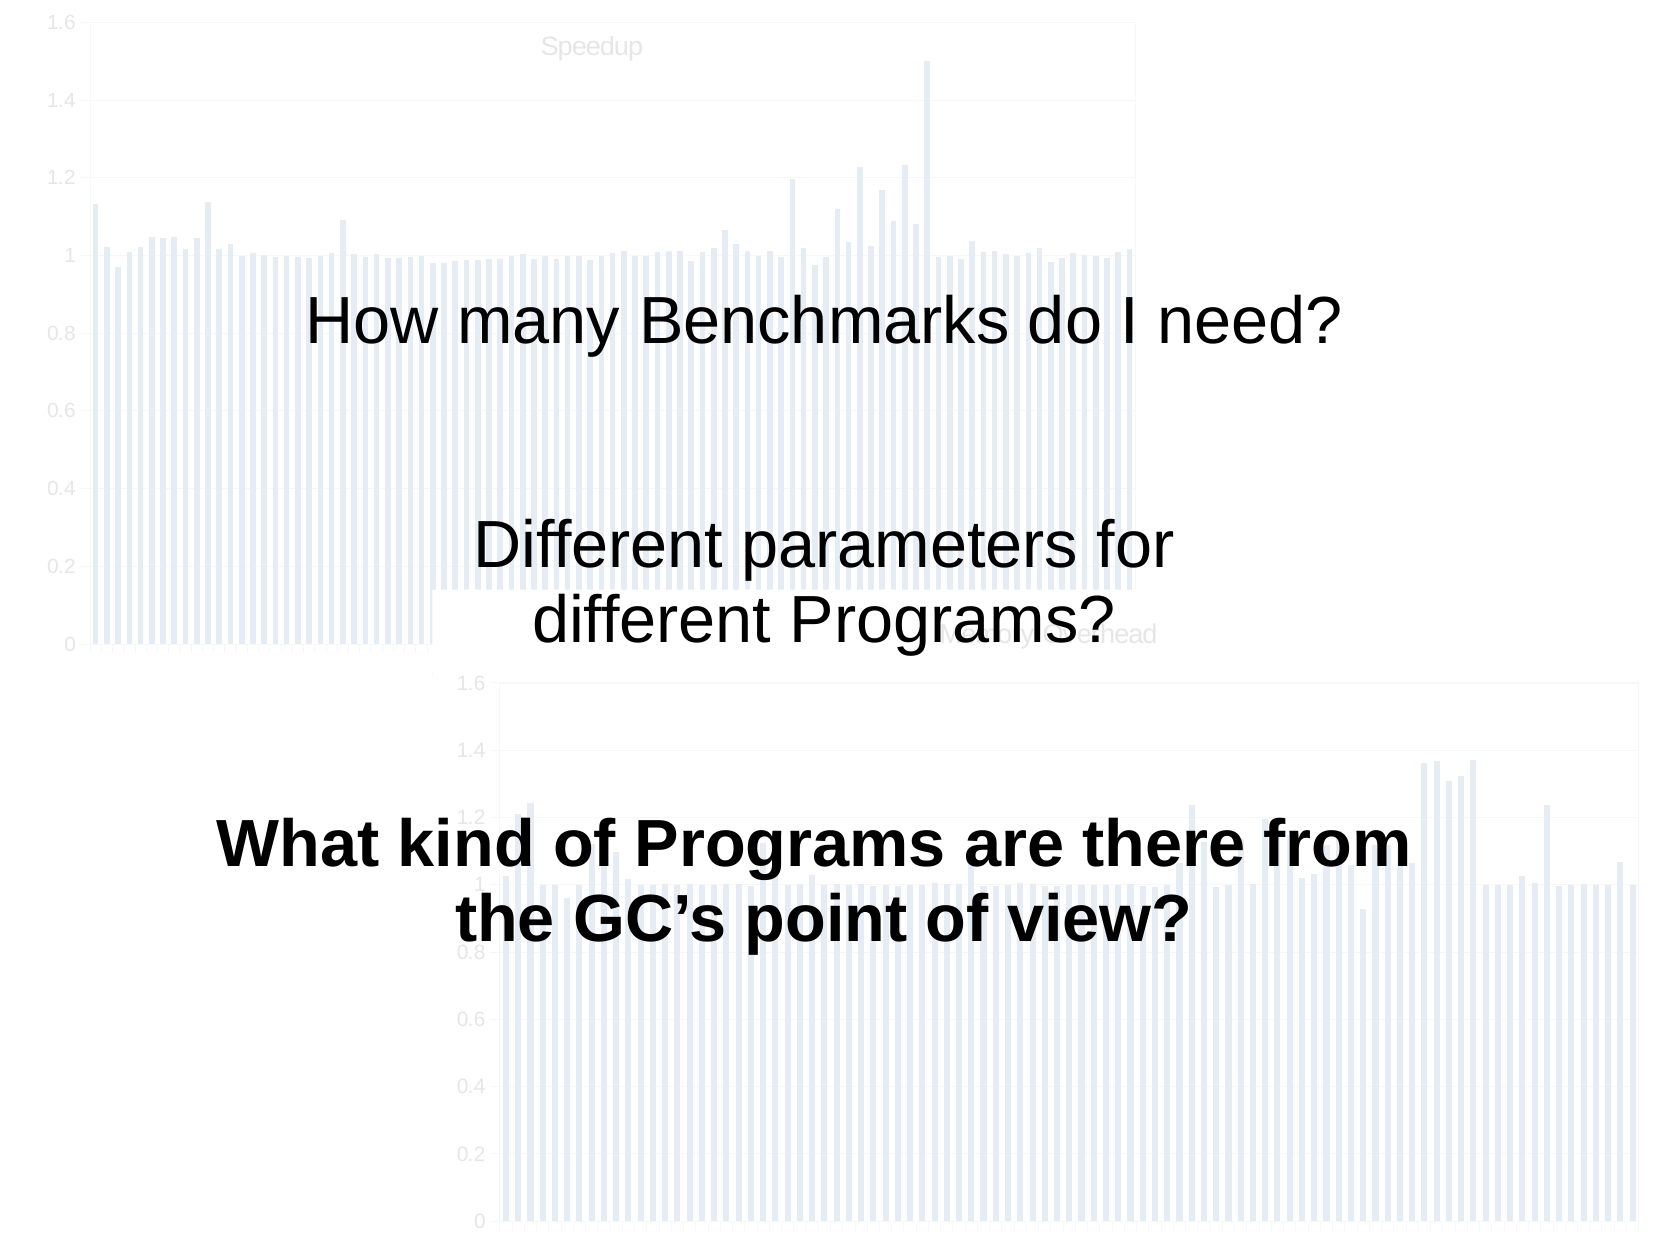

### Chart: Speedup
| Category | Column D |
|---|---|
| 1 | 1.13265306122449 |
| 2 | 1.02222222222222 |
| 3 | 0.96969696969697 |
| 4 | 1.00961538461538 |
| 5 | 1.02150537634409 |
| 6 | 1.04716981132075 |
| 7 | 1.04597701149425 |
| 8 | 1.04907975460123 |
| 9 | 1.01796407185629 |
| 10 | 1.04615384615385 |
| 11 | 1.13714285714286 |
| 12 | 1.01709401709402 |
| 13 | 1.02890173410405 |
| 14 | 1.0 |
| 15 | 1.00699300699301 |
| 16 | 1.00234741784038 |
| 17 | 0.995708154506438 |
| 18 | 0.997975708502024 |
| 19 | 0.995601173020528 |
| 20 | 0.994565217391304 |
| 21 | 1.0 |
| 22 | 1.00621118012422 |
| 23 | 1.09107468123862 |
| 24 | 1.00384615384615 |
| 25 | 0.996699669966997 |
| 26 | 1.0046511627907 |
| 27 | 0.992779783393502 |
| 28 | 0.992917847025496 |
| 29 | 0.995744680851064 |
| 30 | 1.0 |
| 31 | 0.979949874686717 |
| 32 | 0.981308411214953 |
| 33 | 0.987179487179487 |
| 34 | 0.987538940809969 |
| 35 | 0.987987987987988 |
| 36 | 0.991379310344828 |
| 37 | 0.992063492063492 |
| 38 | 1.0 |
| 39 | 1.00402414486922 |
| 40 | 0.990769230769231 |
| 41 | 1.0 |
| 42 | 0.990990990990991 |
| 43 | 1.0 |
| 44 | 1.0 |
| 45 | 0.987951807228916 |
| 46 | 1.0 |
| 47 | 1.00552486187845 |
| 48 | 1.01136363636364 |
| 49 | 1.0 |
| 50 | 1.0 |
| 51 | 1.00985221674877 |
| 52 | 1.01123595505618 |
| 53 | 1.01058201058201 |
| 54 | 0.985964912280702 |
| 55 | 1.0082304526749 |
| 56 | 1.02023121387283 |
| 57 | 1.06569343065693 |
| 58 | 1.02898550724638 |
| 59 | 1.01204819277108 |
| 60 | 1.0 |
| 61 | 1.01288659793814 |
| 62 | 0.996131528046422 |
| 63 | 1.19607843137255 |
| 64 | 1.01973684210526 |
| 65 | 0.975694444444444 |
| 66 | 0.995215311004785 |
| 67 | 1.11894273127753 |
| 68 | 1.03503184713376 |
| 69 | 1.22674418604651 |
| 70 | 1.02443280977312 |
| 71 | 1.16766467065868 |
| 72 | 1.08962264150943 |
| 73 | 1.23305084745763 |
| 74 | 1.08171206225681 |
| 75 | 1.5 |
| 76 | 0.997530864197531 |
| 77 | 1.0 |
| 78 | 0.992452830188679 |
| 79 | 1.03678929765886 |
| 80 | 1.00869565217391 |
| 81 | 1.01111111111111 |
| 82 | 1.0037037037037 |
| 83 | 1.0 |
| 84 | 1.00644122383253 |
| 85 | 1.02064896755162 |
| 86 | 0.983844911147011 |
| 87 | 0.992753623188406 |
| 88 | 1.00719424460432 |
| 89 | 1.0024154589372 |
| 90 | 1.0 |
| 91 | 0.994117647058824 |
| 92 | 1.00890207715134 |
| 93 | 1.01643835616438 |How many Benchmarks do I need?
Different parameters for
different Programs?
What kind of Programs are there from
the GC’s point of view?
### Chart: Memory Overhead
| Category | Column C |
|---|---|
| 1 | 1.02515662650602 |
| 2 | 1.21067599143071 |
| 3 | 1.24259570384679 |
| 4 | 0.999944822802371 |
| 5 | 1.00035274405479 |
| 6 | 0.962147821538002 |
| 7 | 1.00010974378484 |
| 8 | 1.1216498937393 |
| 9 | 1.18224333892305 |
| 10 | 1.09871942129573 |
| 11 | 1.01759277062103 |
| 12 | 0.999715288981684 |
| 13 | 0.99890590809628 |
| 14 | 1.00200320512821 |
| 15 | 1.0 |
| 16 | 1.00107632093933 |
| 17 | 0.999036701666506 |
| 18 | 0.998223275096239 |
| 19 | 1.00327153762268 |
| 20 | 1.0020325203252 |
| 21 | 0.996899689968997 |
| 22 | 1.12346546057252 |
| 23 | 1.09275079326336 |
| 24 | 1.00099161633463 |
| 25 | 1.00279379956741 |
| 26 | 1.02865048957003 |
| 27 | 0.999900039984006 |
| 28 | 1.00348120151184 |
| 29 | 0.998116760828625 |
| 30 | 1.0016490445242 |
| 31 | 0.996785818642252 |
| 32 | 1.0 |
| 33 | 0.996256838468183 |
| 34 | 1.00019118631106 |
| 35 | 1.0 |
| 36 | 1.00430739109153 |
| 37 | 1.0012268780672 |
| 38 | 1.00311203319502 |
| 39 | 1.11085645582461 |
| 40 | 0.996193265007321 |
| 41 | 0.997836312323612 |
| 42 | 1.00029334115576 |
| 43 | 1.00631374453618 |
| 44 | 1.00196758174834 |
| 45 | 0.995076057328761 |
| 46 | 0.996338055314638 |
| 47 | 0.998254318265344 |
| 48 | 1.00093005952381 |
| 49 | 0.999723196161653 |
| 50 | 1.0 |
| 51 | 0.998884239888424 |
| 52 | 1.00247671884288 |
| 53 | 0.995616219986052 |
| 54 | 0.994713835518959 |
| 55 | 0.999196948403935 |
| 56 | 1.06574544553228 |
| 57 | 1.23586865607209 |
| 58 | 1.12746914926089 |
| 59 | 0.994900662251656 |
| 60 | 1.00093405566972 |
| 61 | 1.13749866037938 |
| 62 | 1.00221943452668 |
| 63 | 1.19709543568465 |
| 64 | 1.13874168451911 |
| 65 | 1.14703976904629 |
| 66 | 1.02151533868643 |
| 67 | 1.03312158450997 |
| 68 | 1.11867750807127 |
| 69 | 1.16085002923707 |
| 70 | 1.05856346075364 |
| 71 | 0.927498728572711 |
| 72 | 1.11785895395807 |
| 73 | 1.11743744216723 |
| 74 | 1.11128037722162 |
| 75 | 1.0642888804458 |
| 76 | 1.36311590296496 |
| 77 | 1.36823015921805 |
| 78 | 1.30751166309419 |
| 79 | 1.32440303982503 |
| 80 | 1.36976325704324 |
| 81 | 1.00045271743641 |
| 82 | 1.00011386668489 |
| 83 | 0.999992115865244 |
| 84 | 1.02649665400615 |
| 85 | 1.00552730488614 |
| 86 | 1.23680469435286 |
| 87 | 0.996170512949713 |
| 88 | 0.998372329603255 |
| 89 | 1.00200180162146 |
| 90 | 0.998294542536116 |
| 91 | 0.998702335795568 |
| 92 | 1.06839072575113 |
| 93 | 0.99979797979798 |